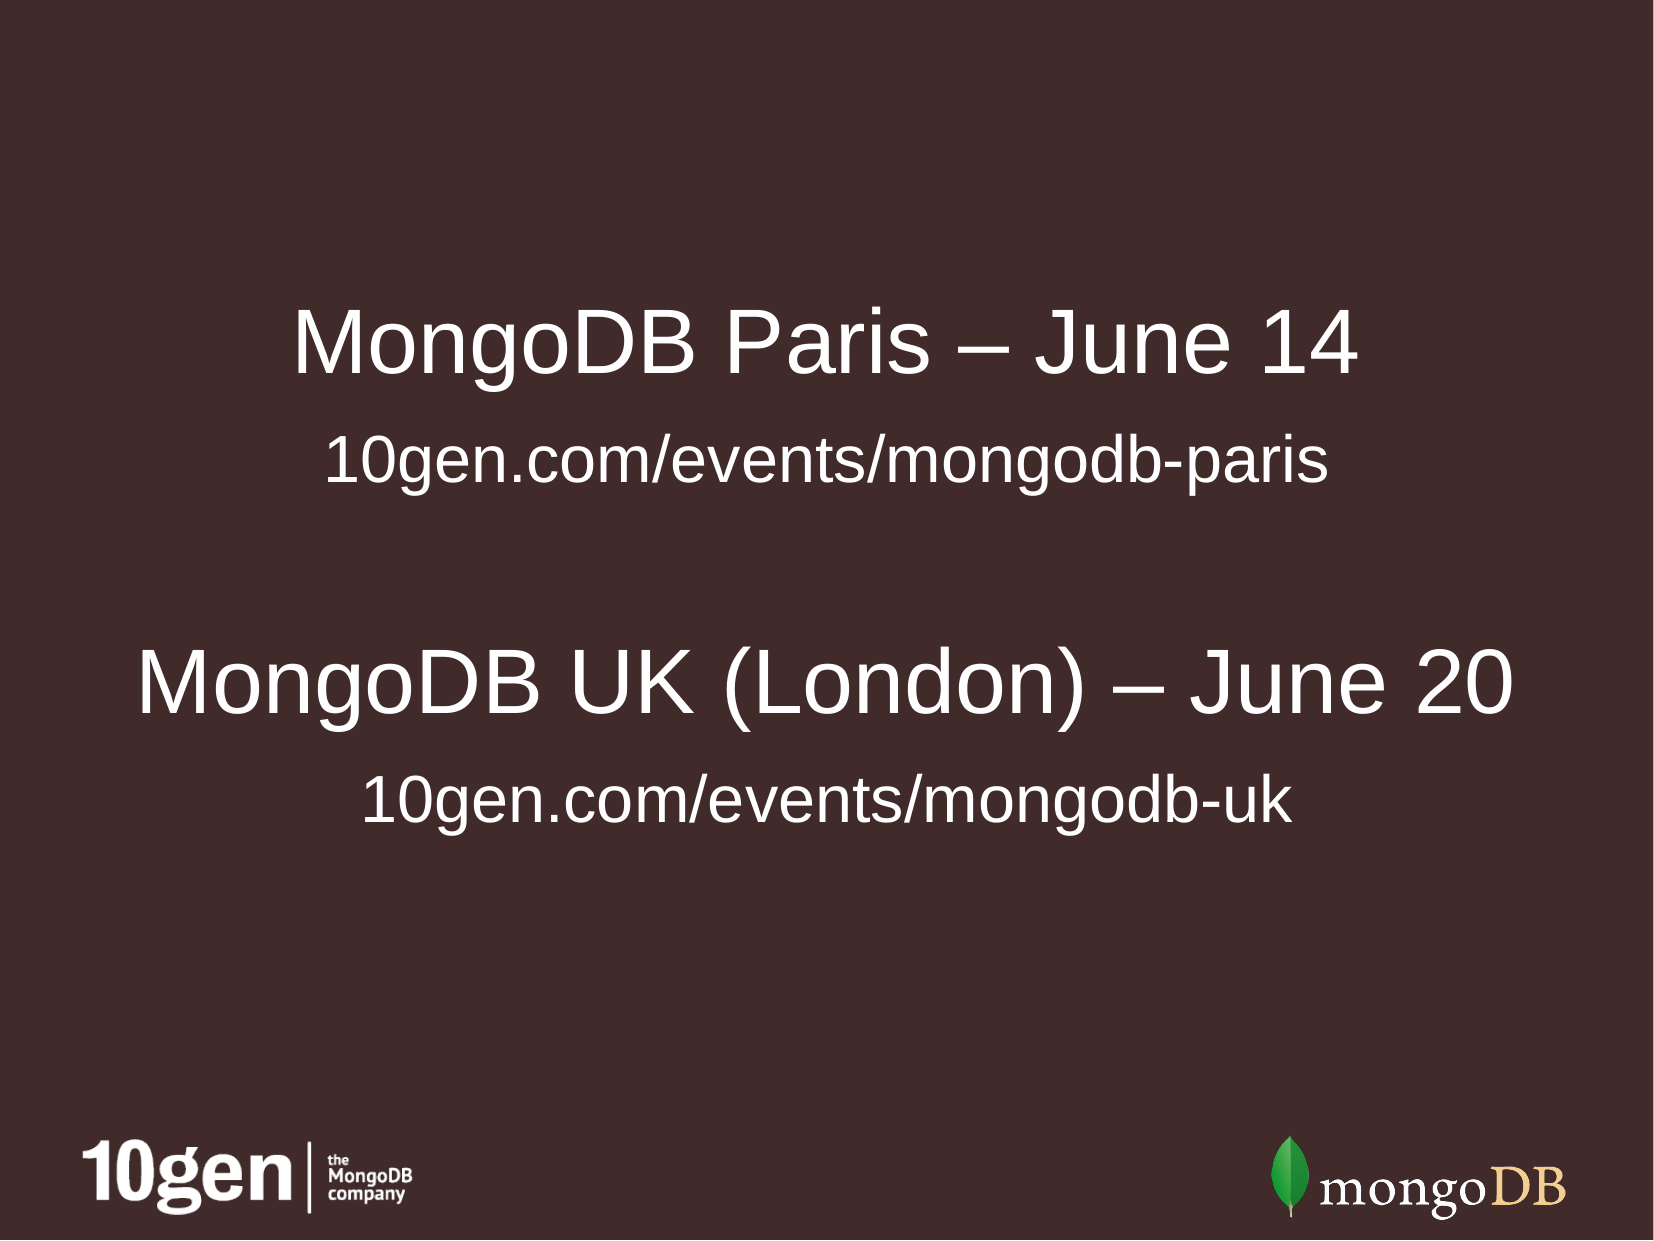

#
MongoDB Paris – June 14
10gen.com/events/mongodb-paris
MongoDB UK (London) – June 20
10gen.com/events/mongodb-uk